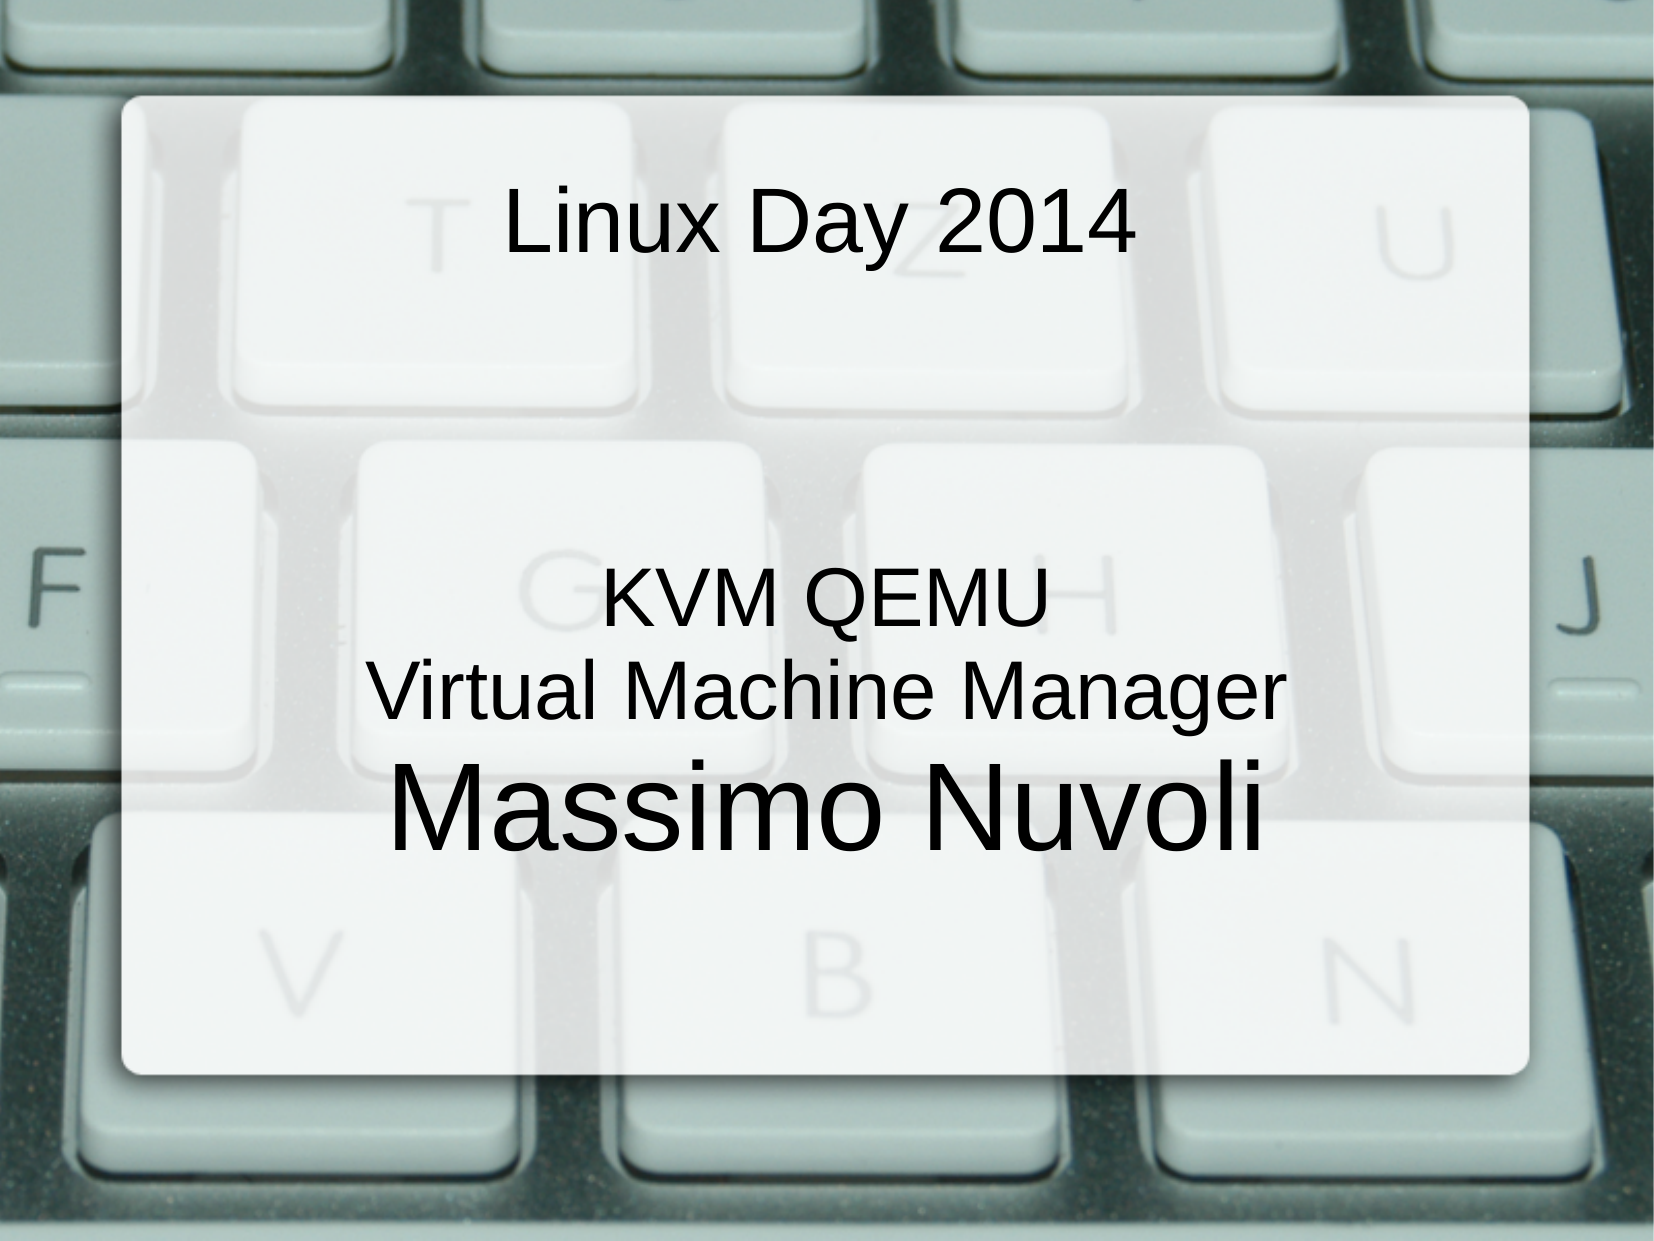

# Linux Day 2014
KVM QEMU
Virtual Machine Manager
Massimo Nuvoli